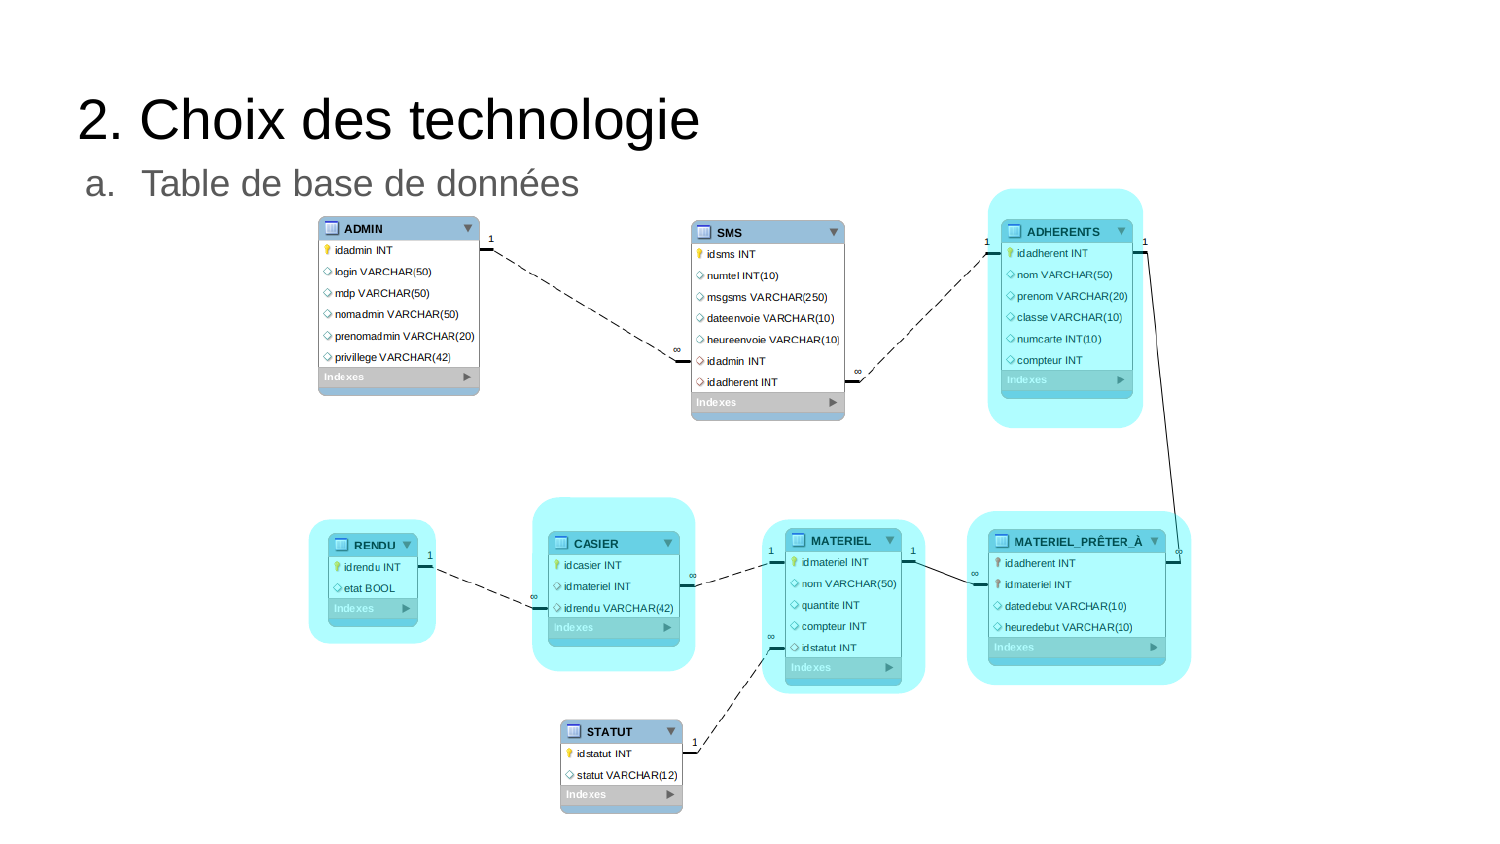

# Choix des technologie
Table de base de données